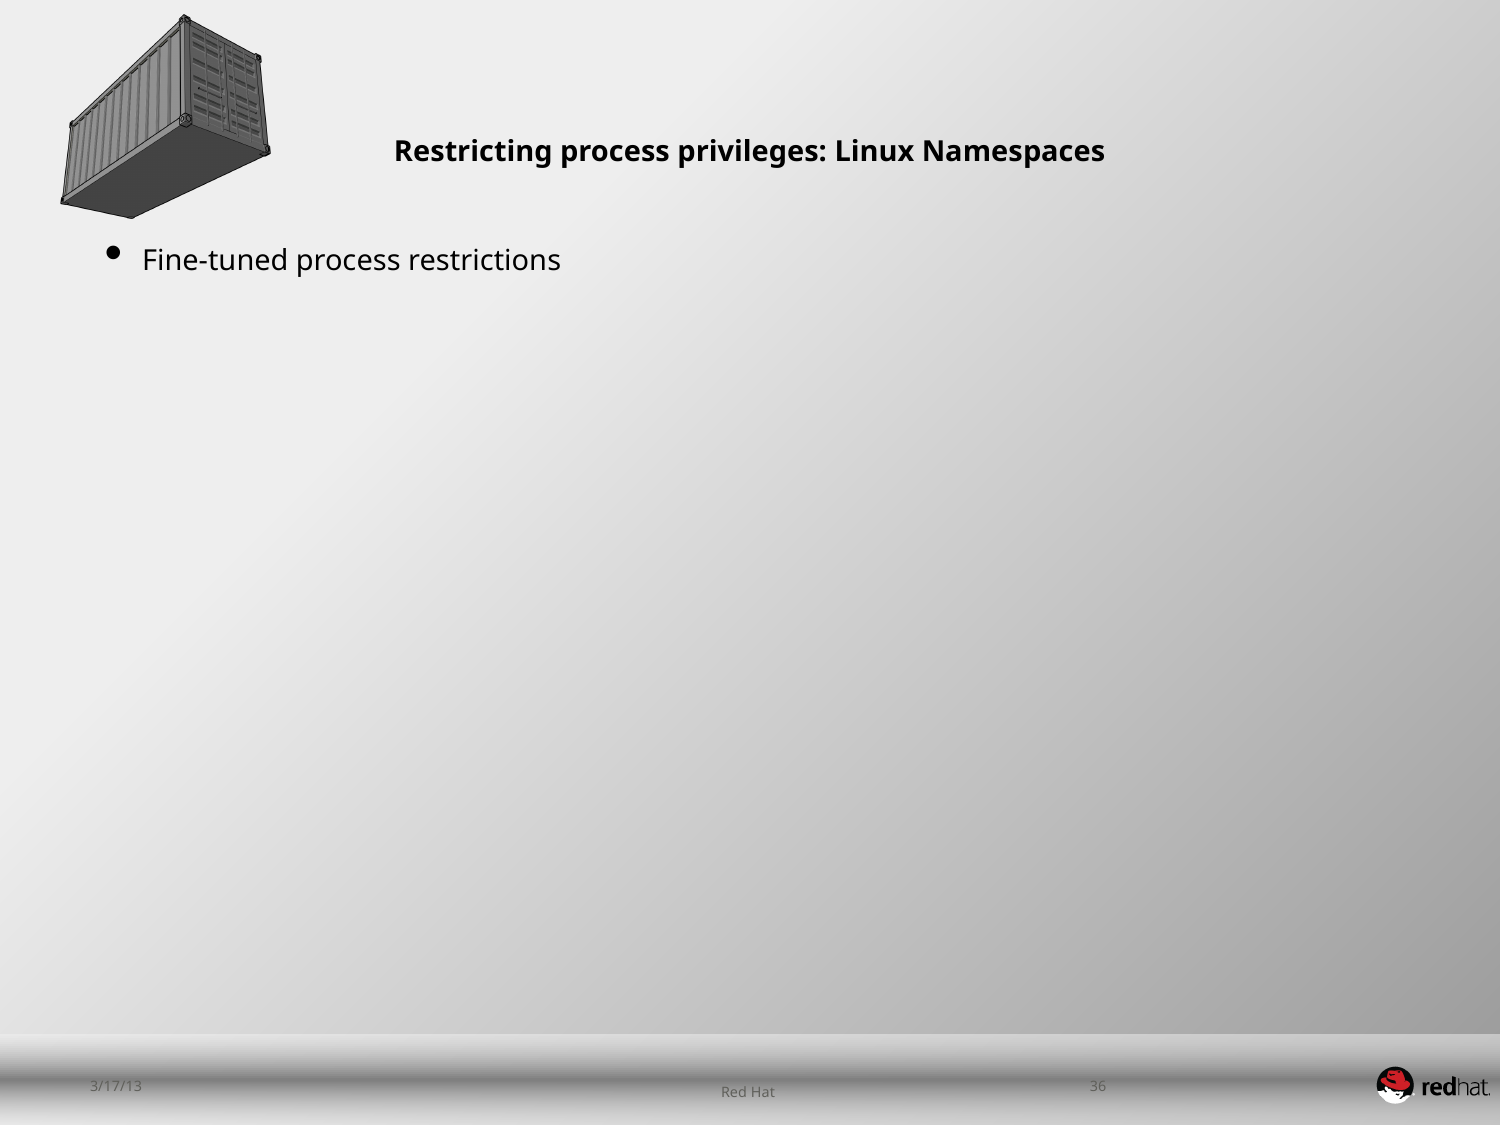

# Restricting process privileges: Linux Namespaces
Fine-tuned process restrictions
3/17/13
Red Hat